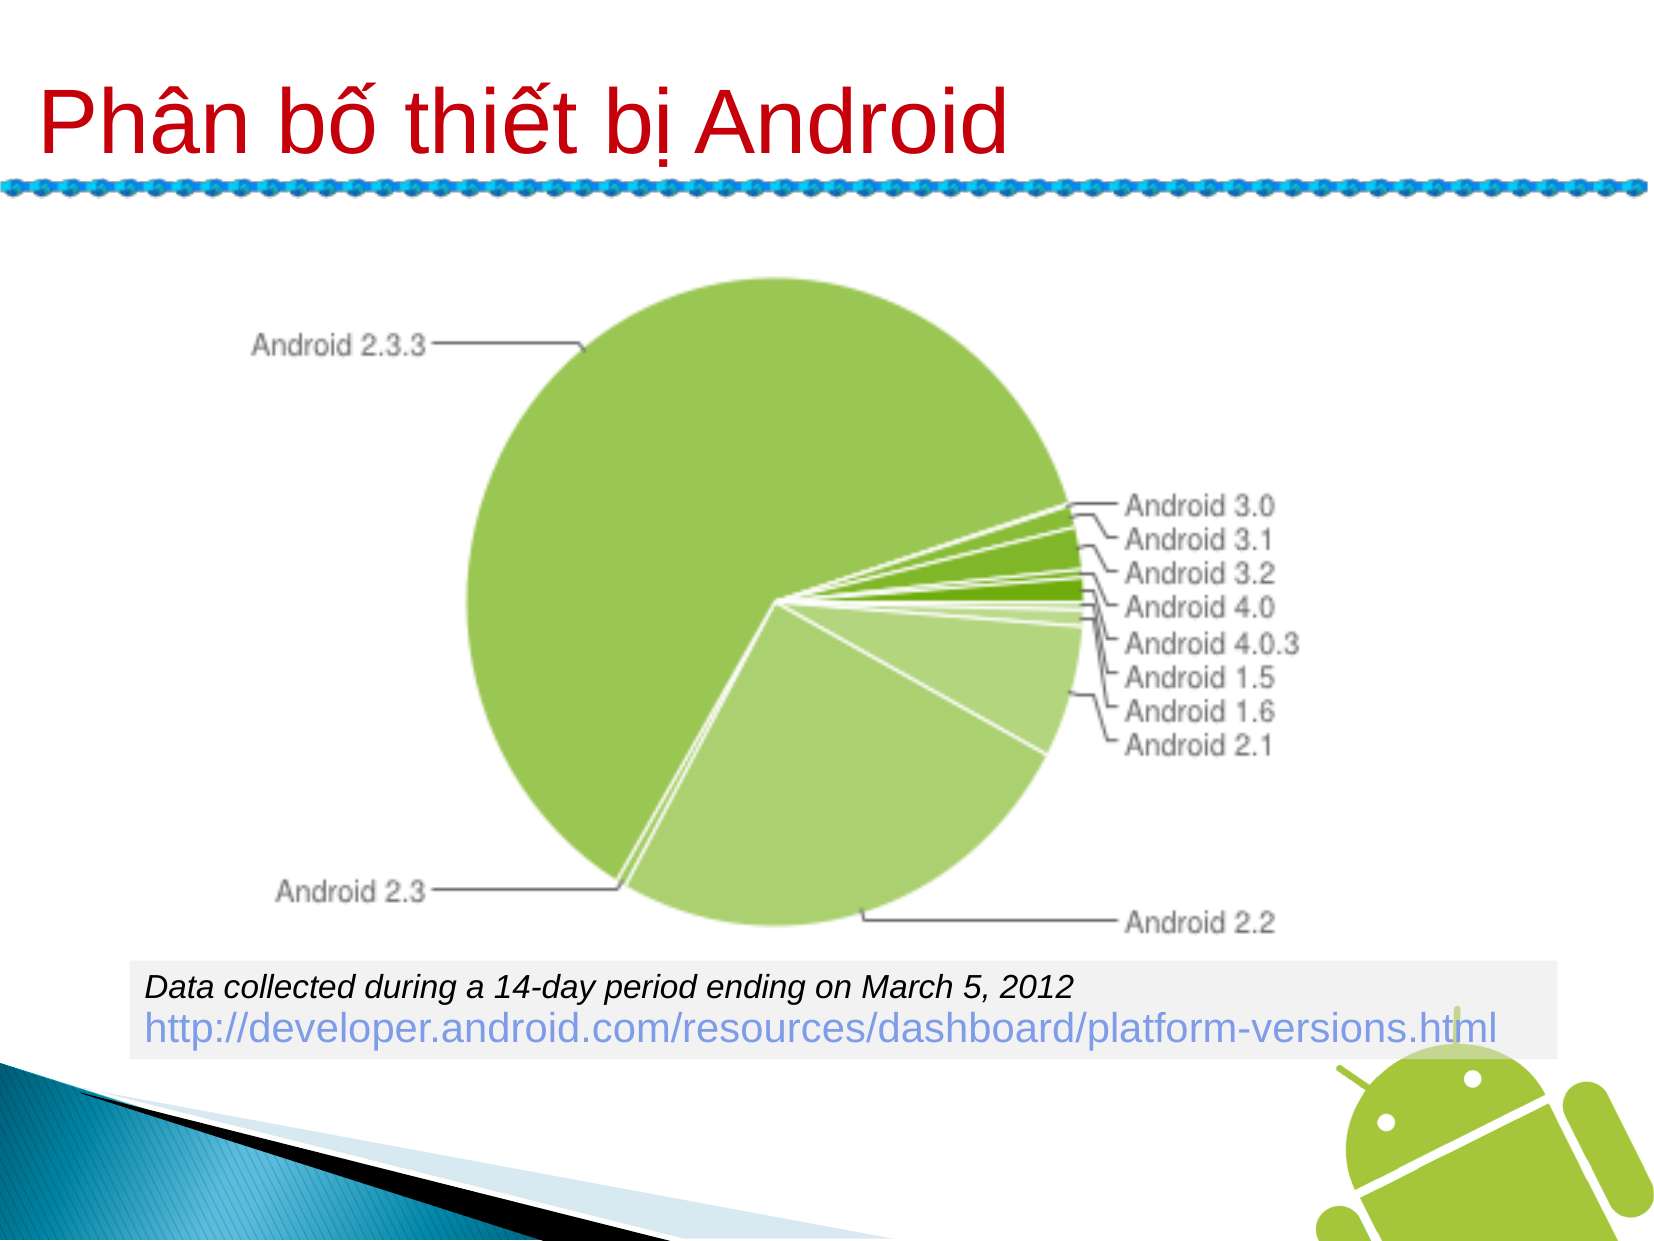

# Phân bố thiết bị Android
Data collected during a 14-day period ending on March 5, 2012
http://developer.android.com/resources/dashboard/platform-versions.html